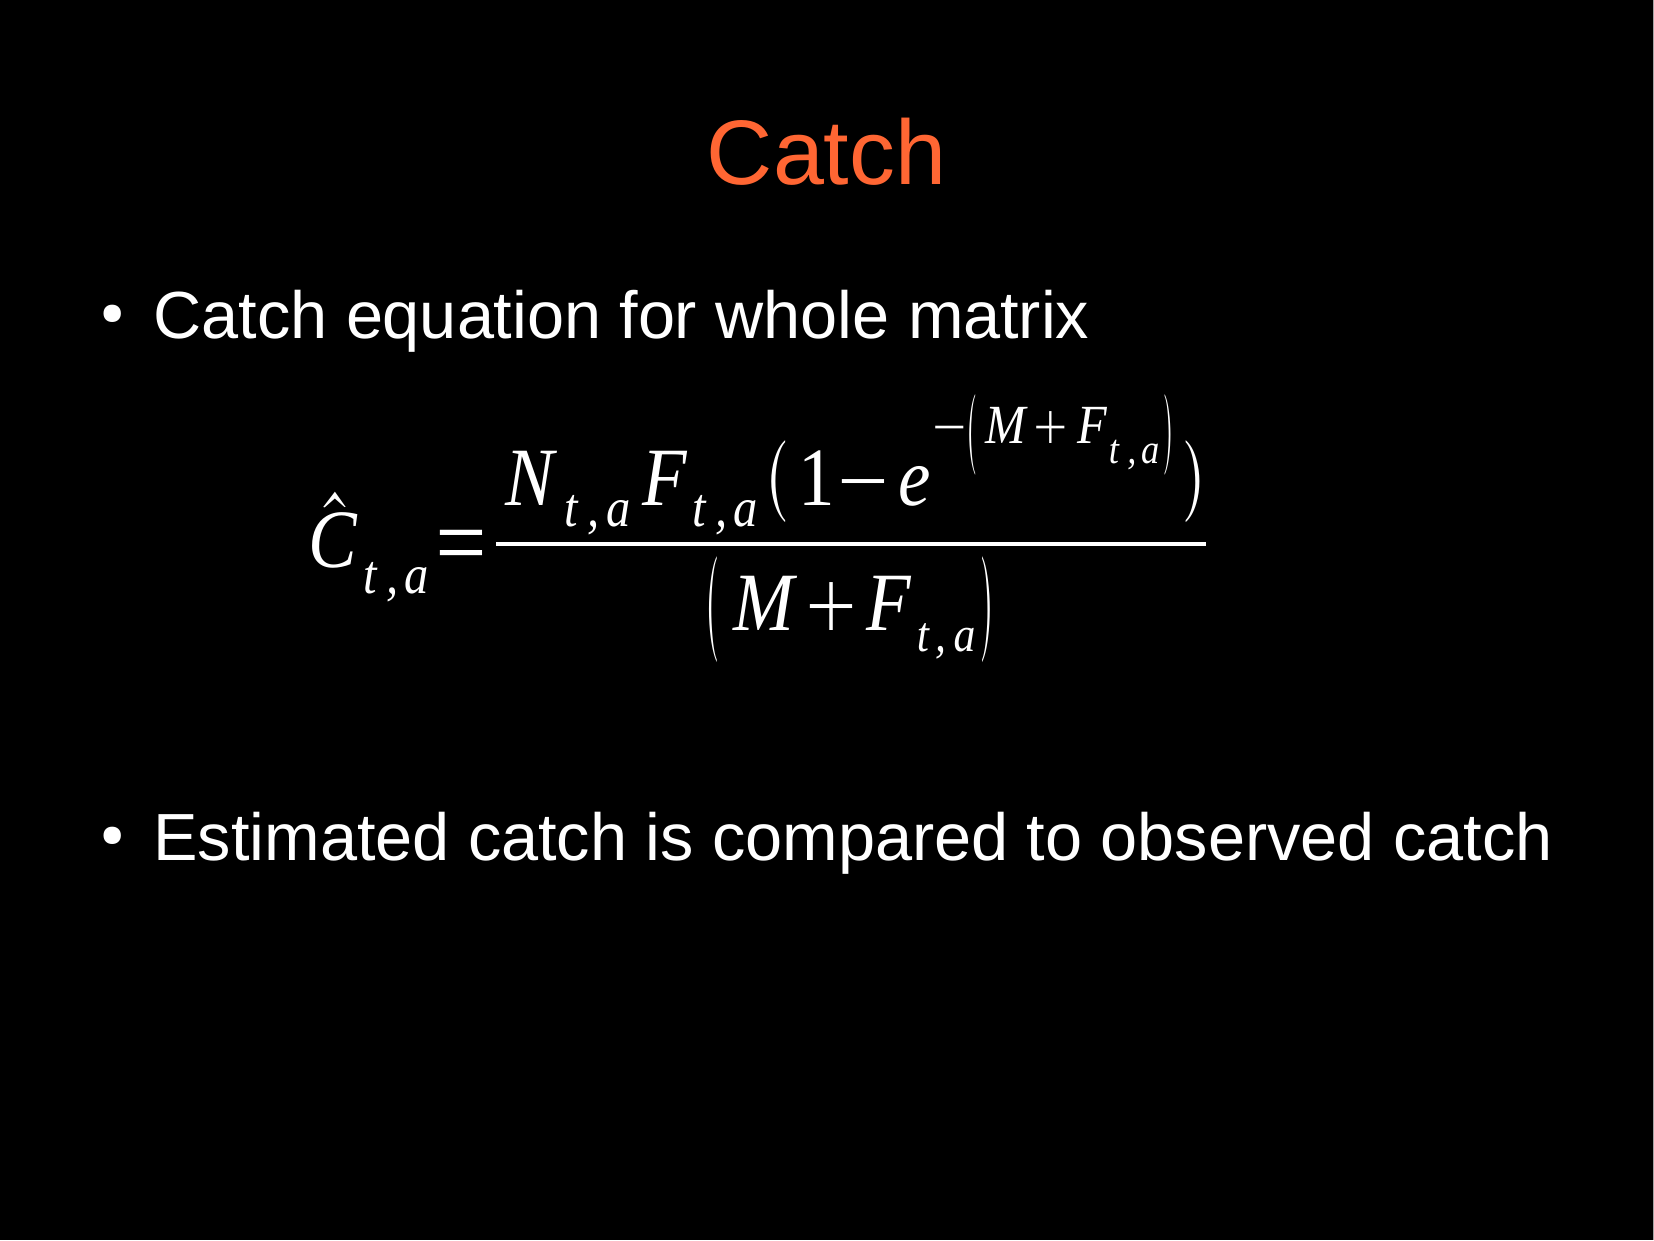

# Catch
Catch equation for whole matrix
Estimated catch is compared to observed catch